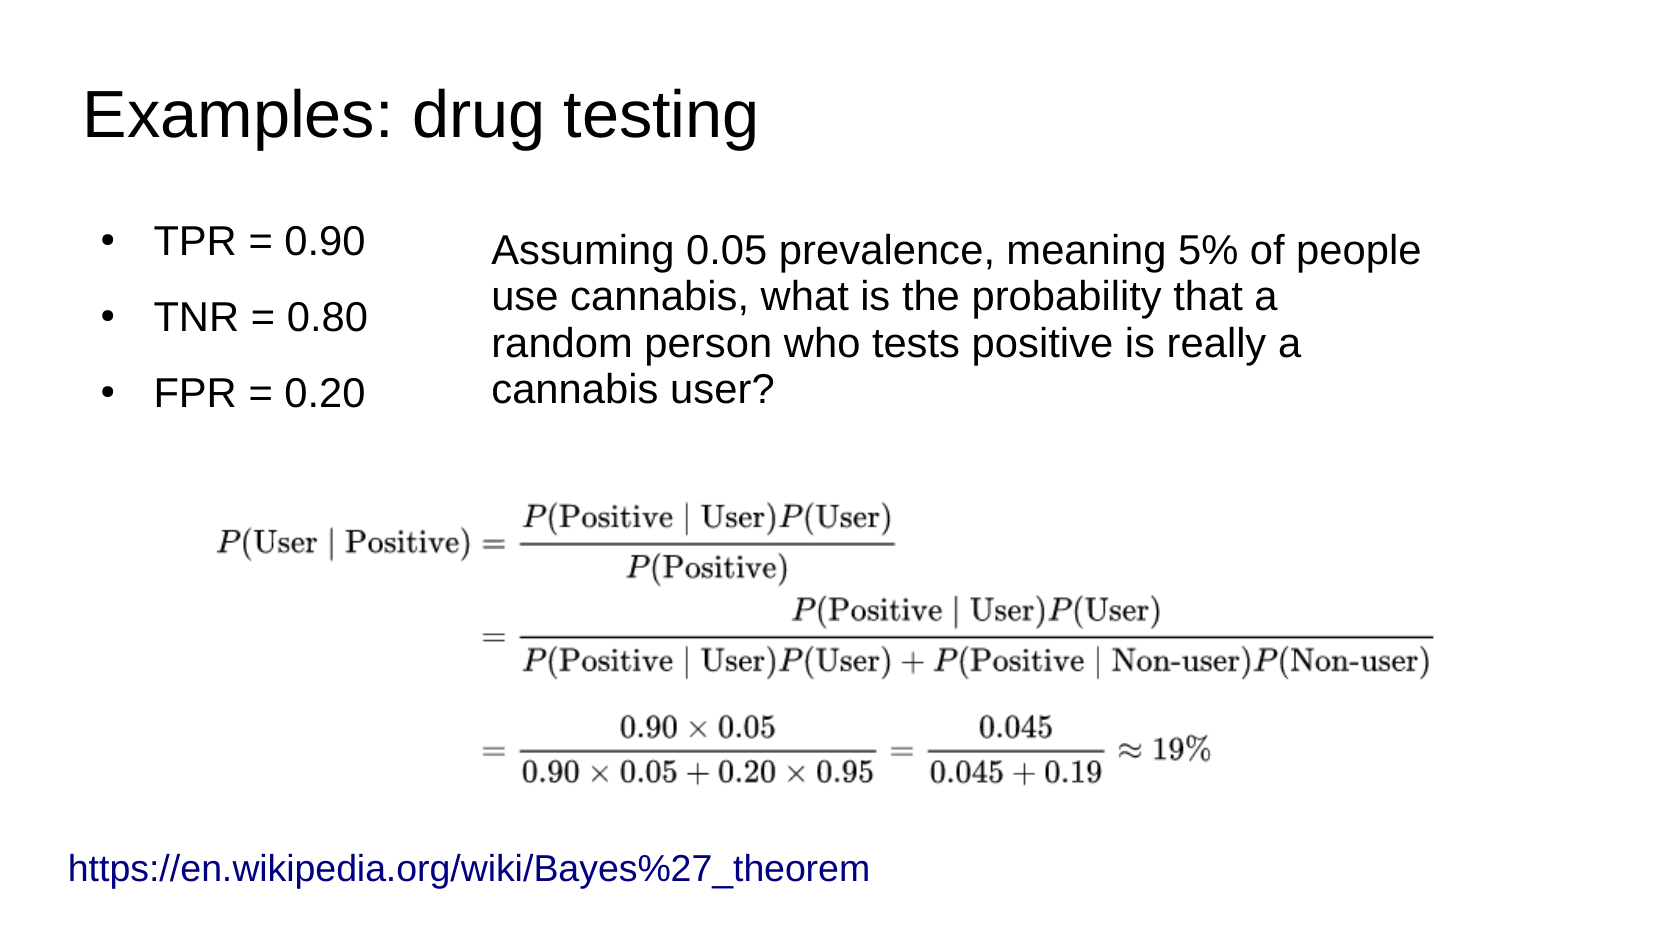

# Examples: drug testing
TPR = 0.90
TNR = 0.80
FPR = 0.20
Assuming 0.05 prevalence, meaning 5% of people use cannabis, what is the probability that a random person who tests positive is really a cannabis user?
https://en.wikipedia.org/wiki/Bayes%27_theorem